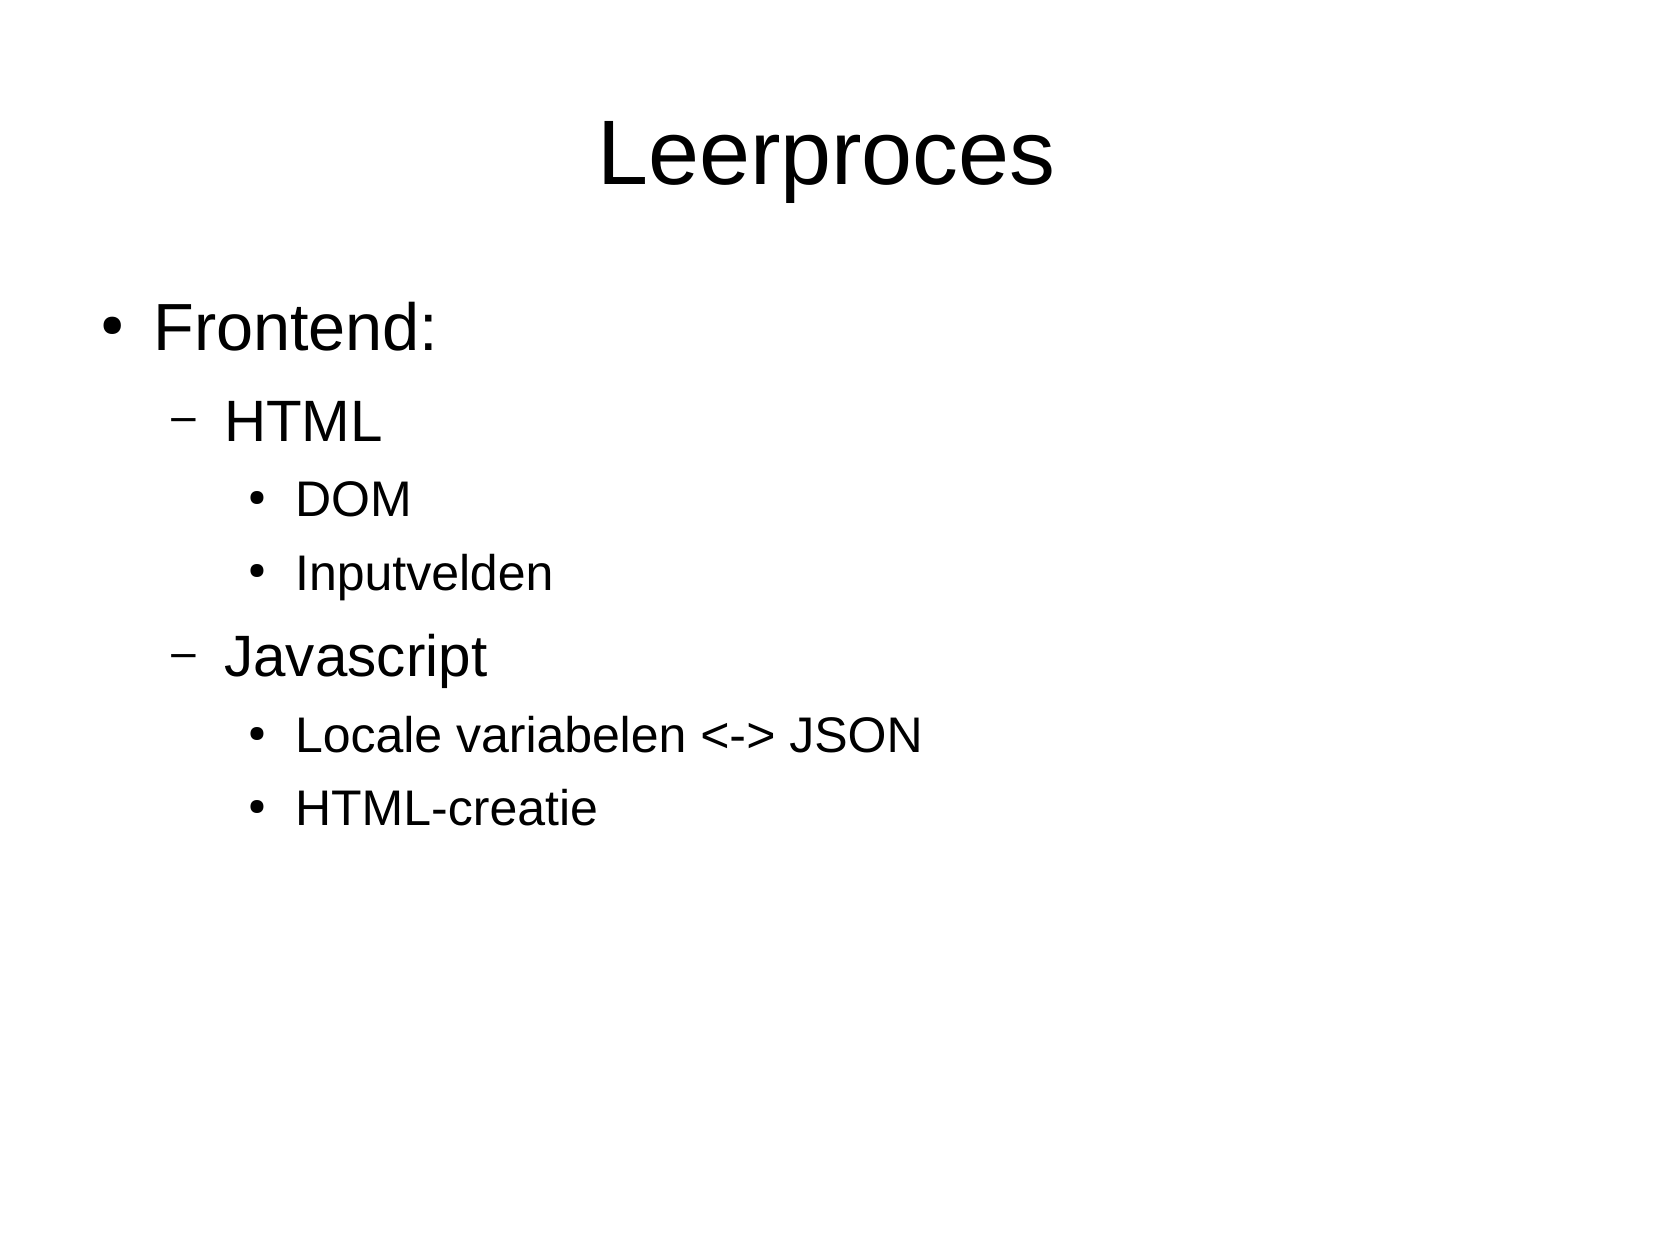

# Leerproces
Frontend:
HTML
DOM
Inputvelden
Javascript
Locale variabelen <-> JSON
HTML-creatie